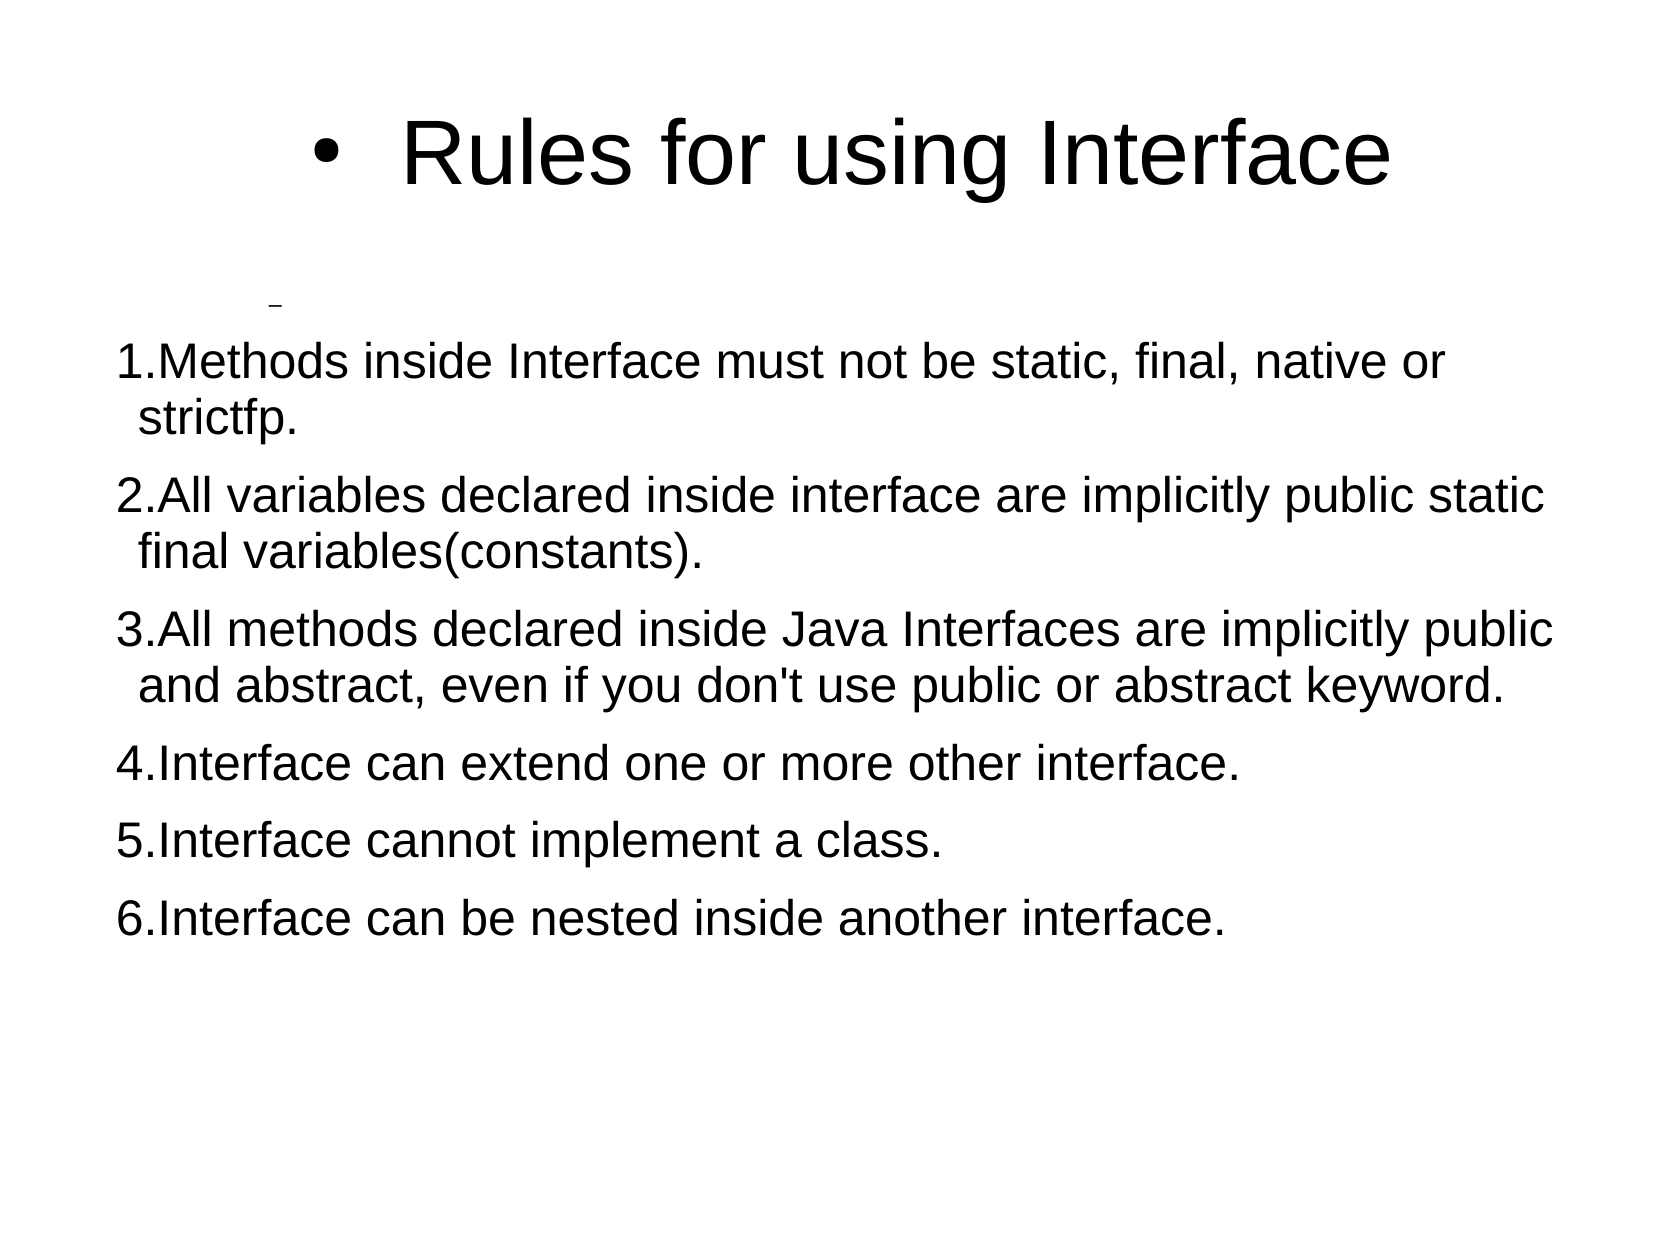

# Rules for using Interface
1.Methods inside Interface must not be static, final, native or strictfp.
2.All variables declared inside interface are implicitly public static final variables(constants).
3.All methods declared inside Java Interfaces are implicitly public and abstract, even if you don't use public or abstract keyword.
4.Interface can extend one or more other interface.
5.Interface cannot implement a class.
6.Interface can be nested inside another interface.